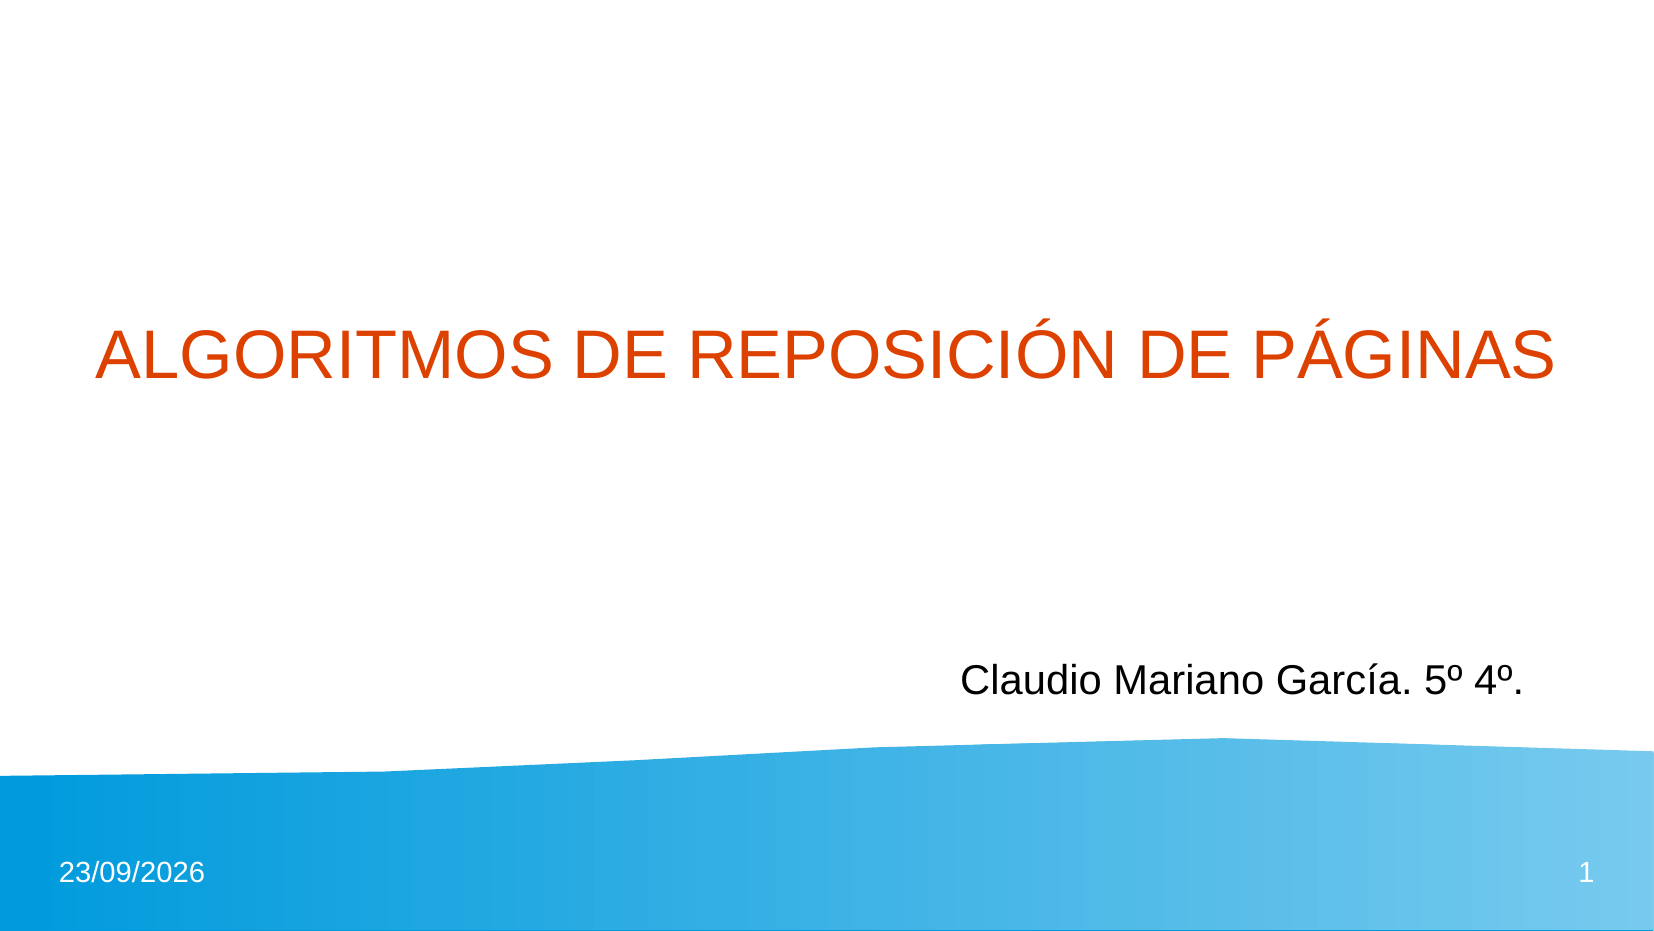

# ALGORITMOS DE REPOSICIÓN DE PÁGINAS
Claudio Mariano García. 5º 4º.